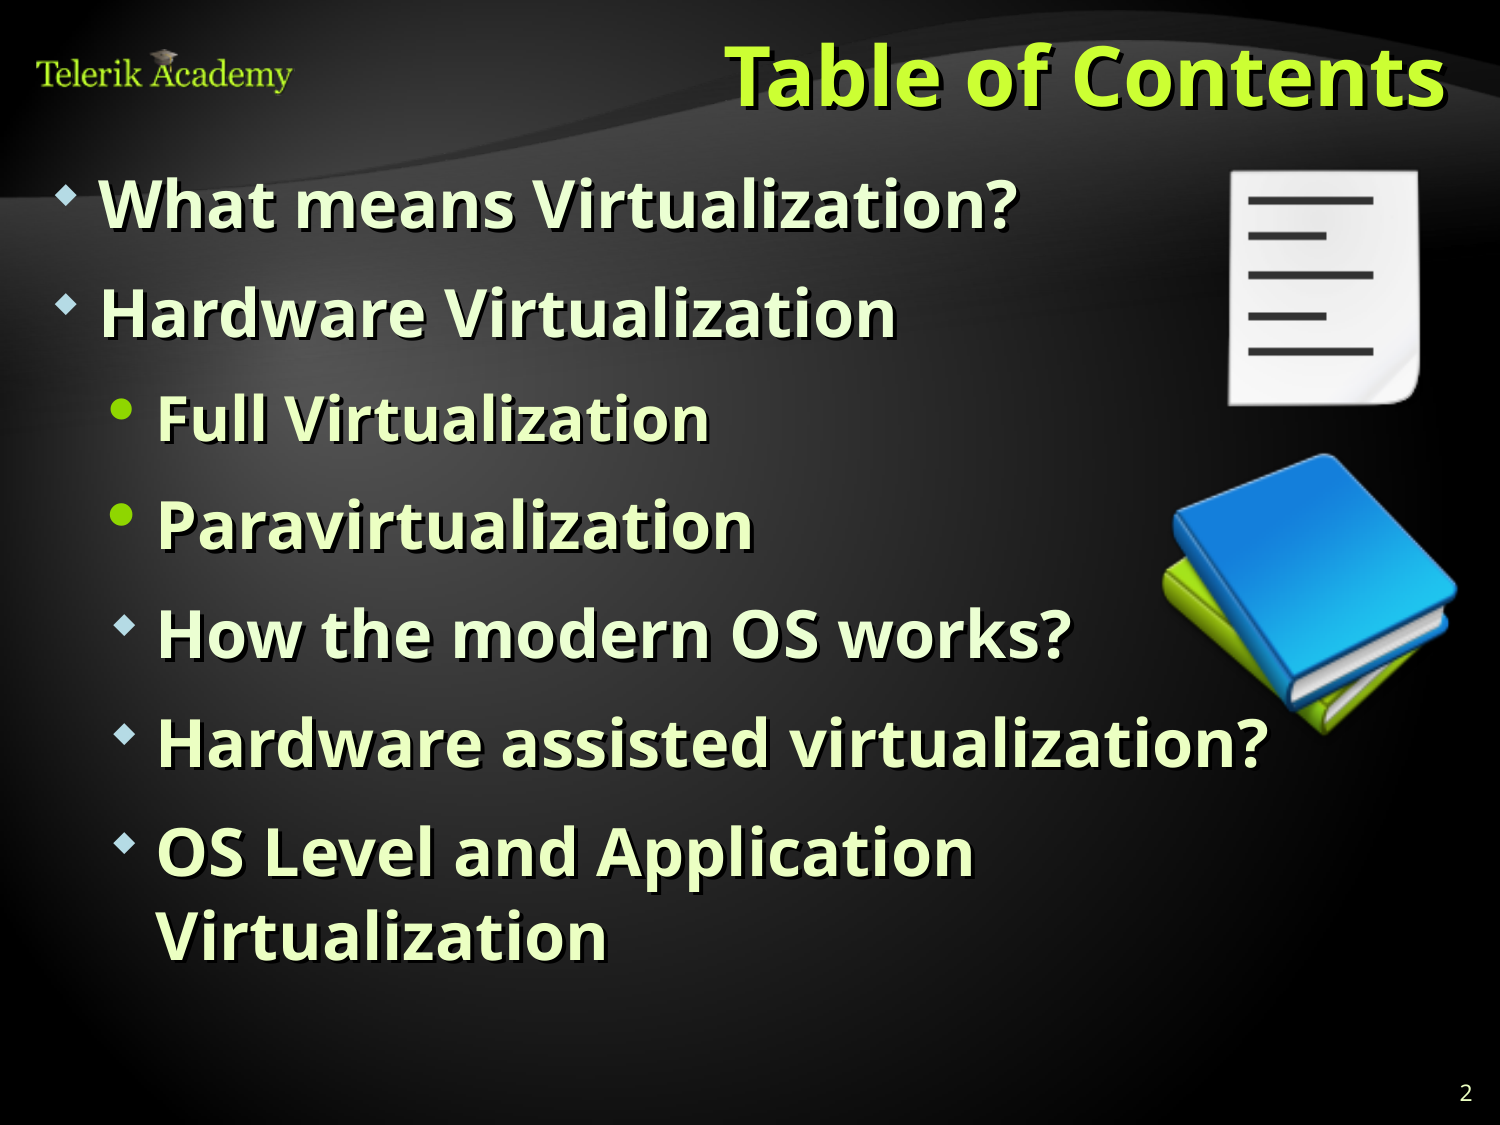

# Table of Contents
What means Virtualization?
Hardware Virtualization
Full Virtualization
Paravirtualization
How the modern OS works?
Hardware assisted virtualization?
OS Level and Application Virtualization